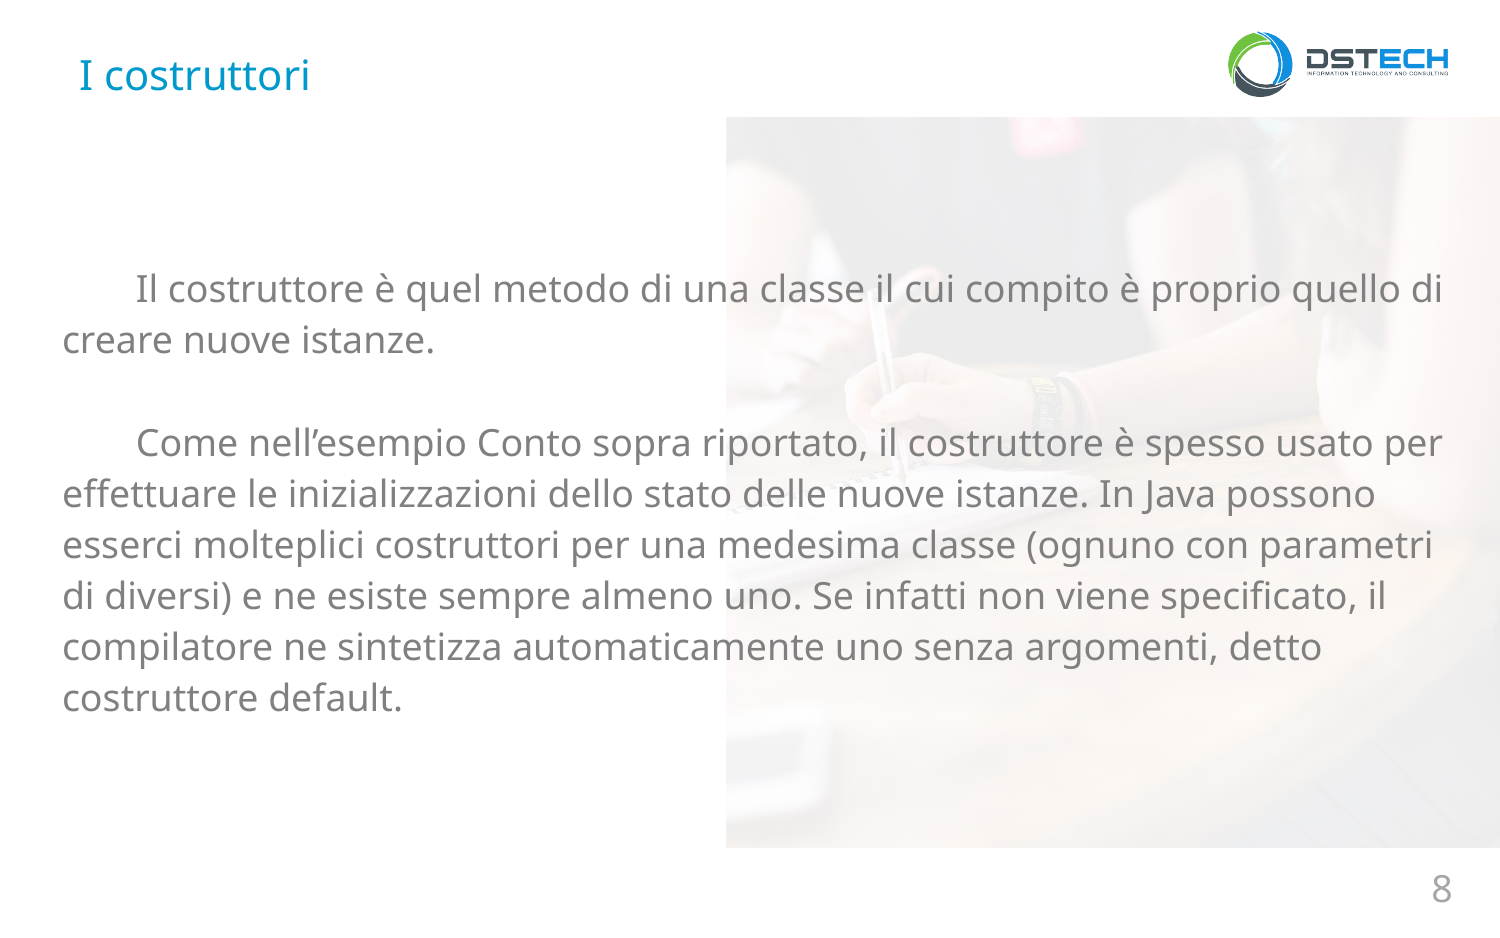

I costruttori
	Il costruttore è quel metodo di una classe il cui compito è proprio quello di creare nuove istanze.
	Come nell’esempio Conto sopra riportato, il costruttore è spesso usato per effettuare le inizializzazioni dello stato delle nuove istanze. In Java possono esserci molteplici costruttori per una medesima classe (ognuno con parametri di diversi) e ne esiste sempre almeno uno. Se infatti non viene specificato, il compilatore ne sintetizza automaticamente uno senza argomenti, detto costruttore default.
8